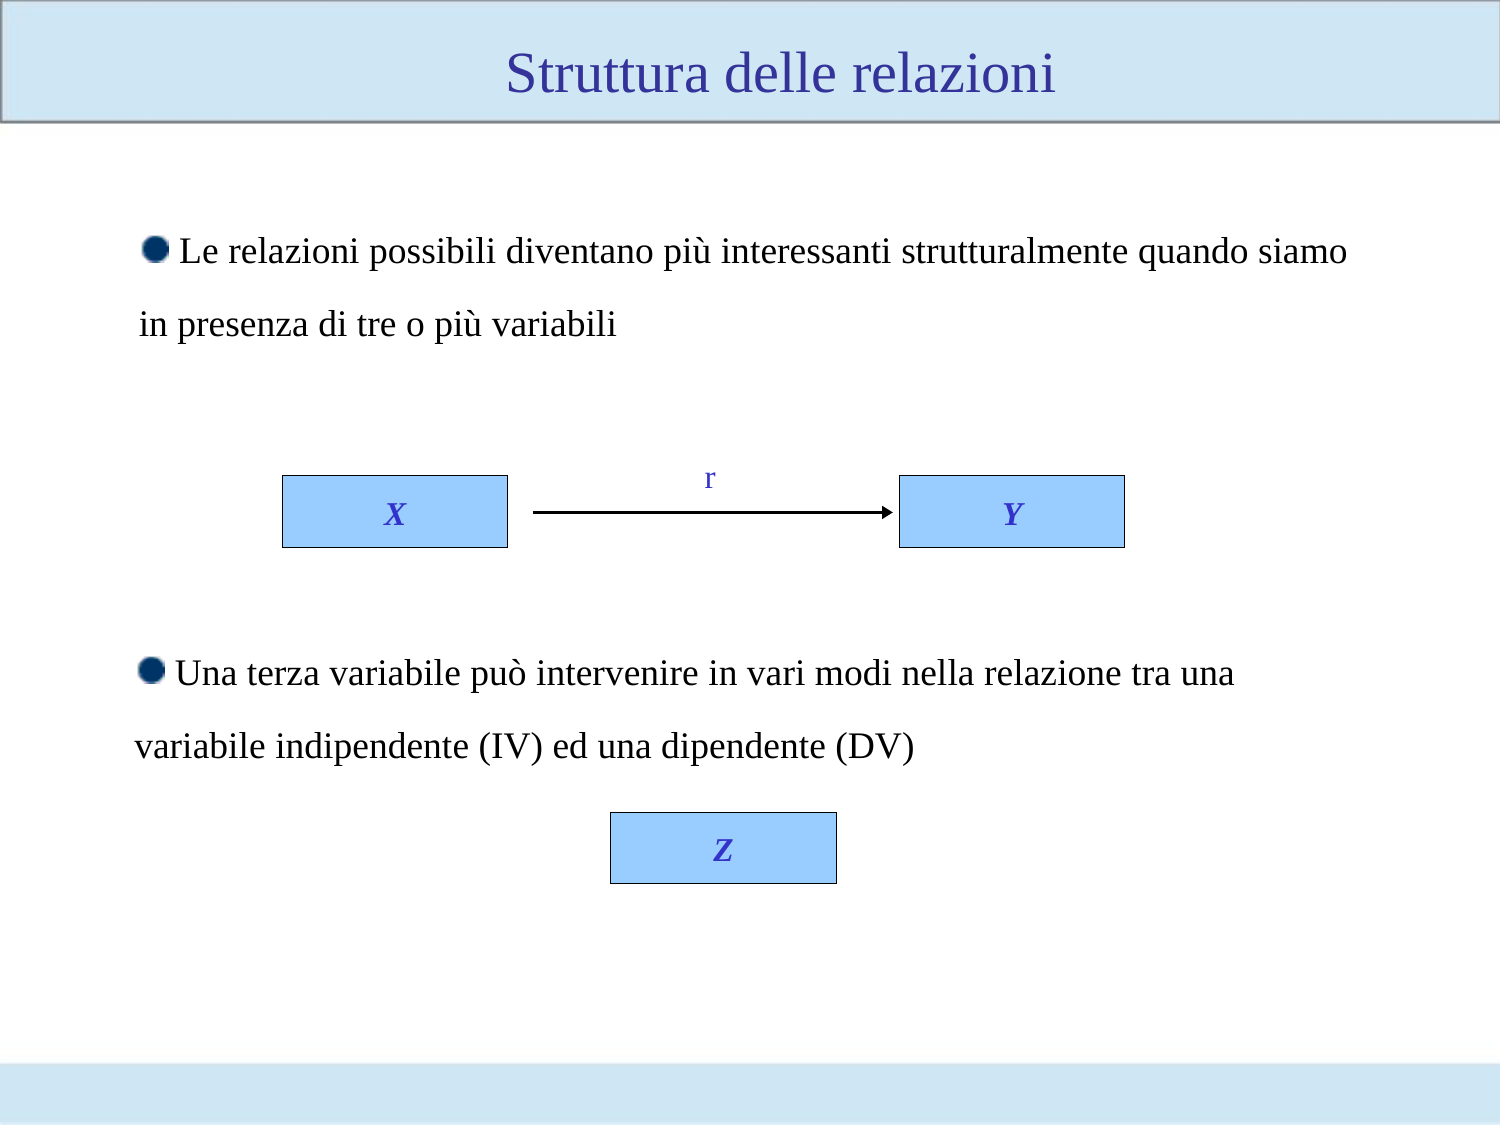

# Struttura delle relazioni
 Le relazioni possibili diventano più interessanti strutturalmente quando siamo in presenza di tre o più variabili
r
X
Y
 Una terza variabile può intervenire in vari modi nella relazione tra una variabile indipendente (IV) ed una dipendente (DV)
Z